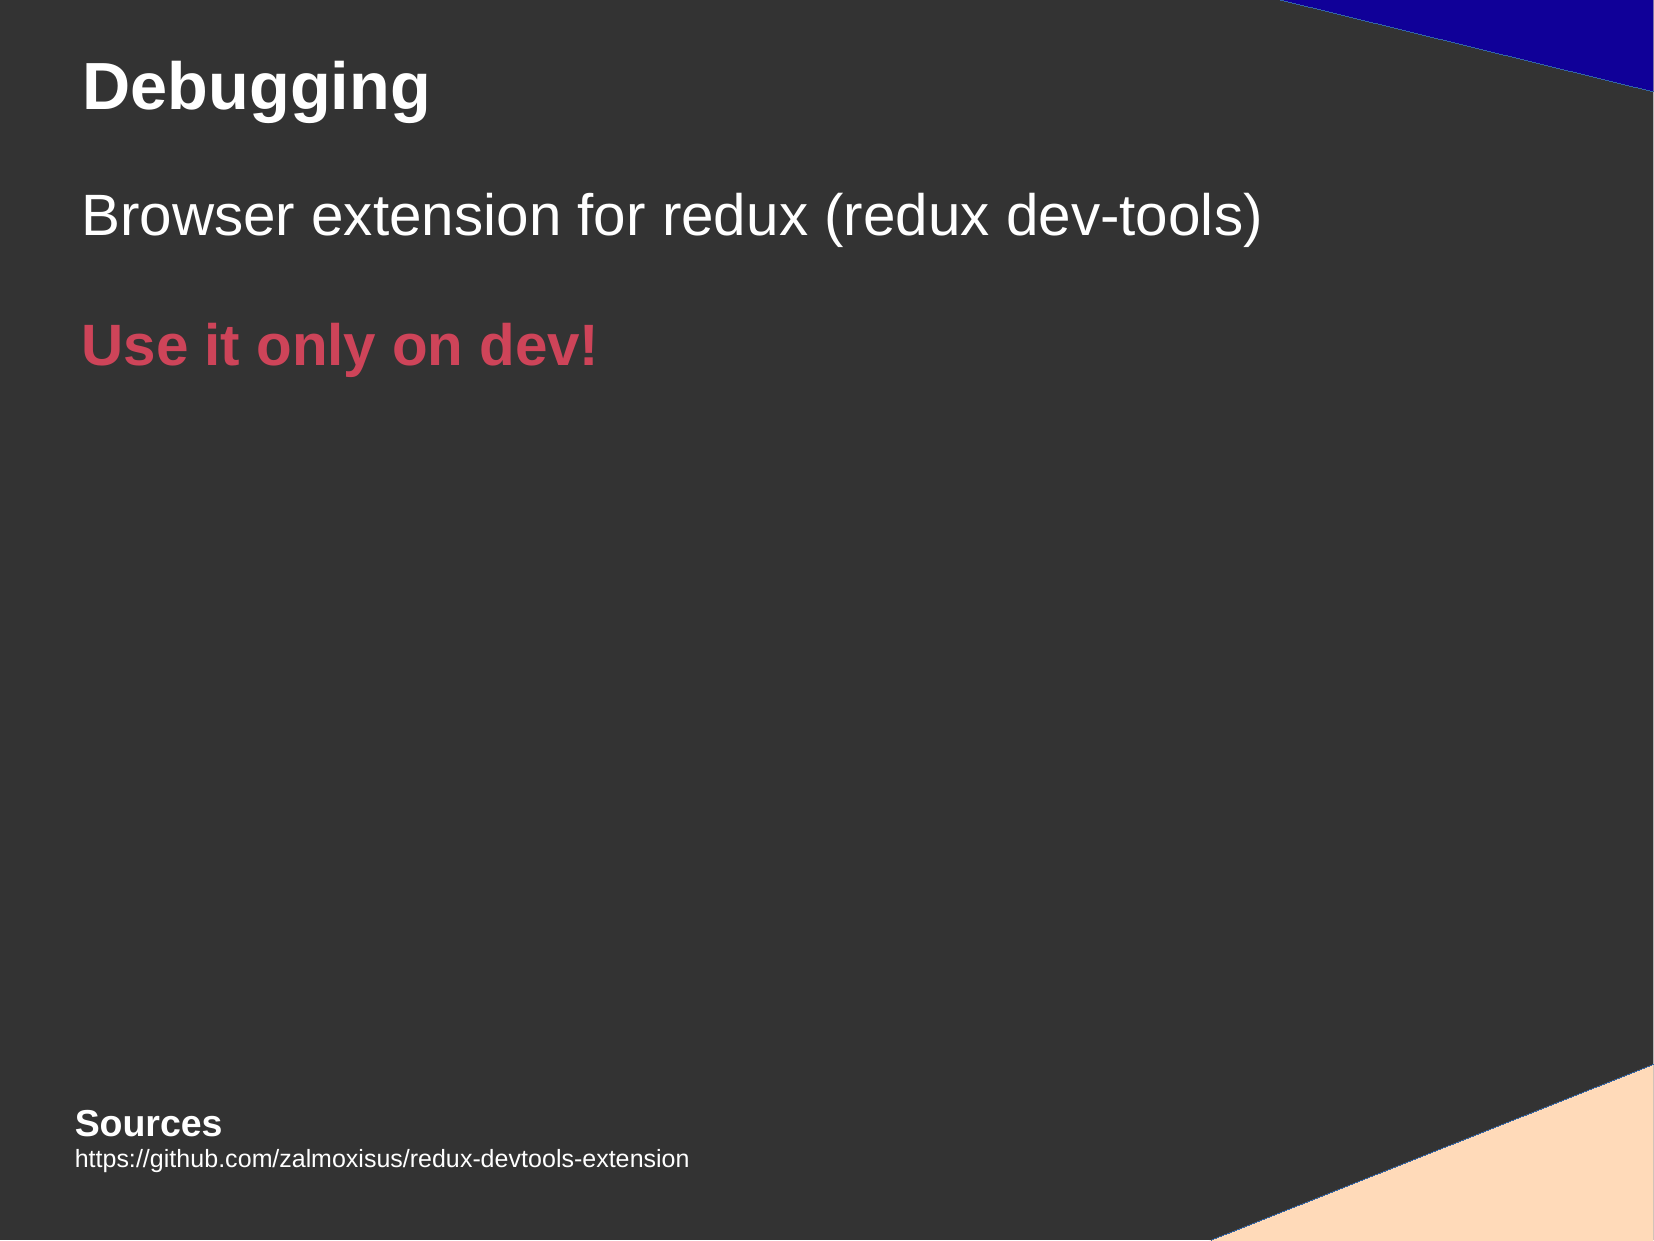

# Debugging
Browser extension for redux (redux dev-tools)
Use it only on dev!
Sources
https://github.com/zalmoxisus/redux-devtools-extension